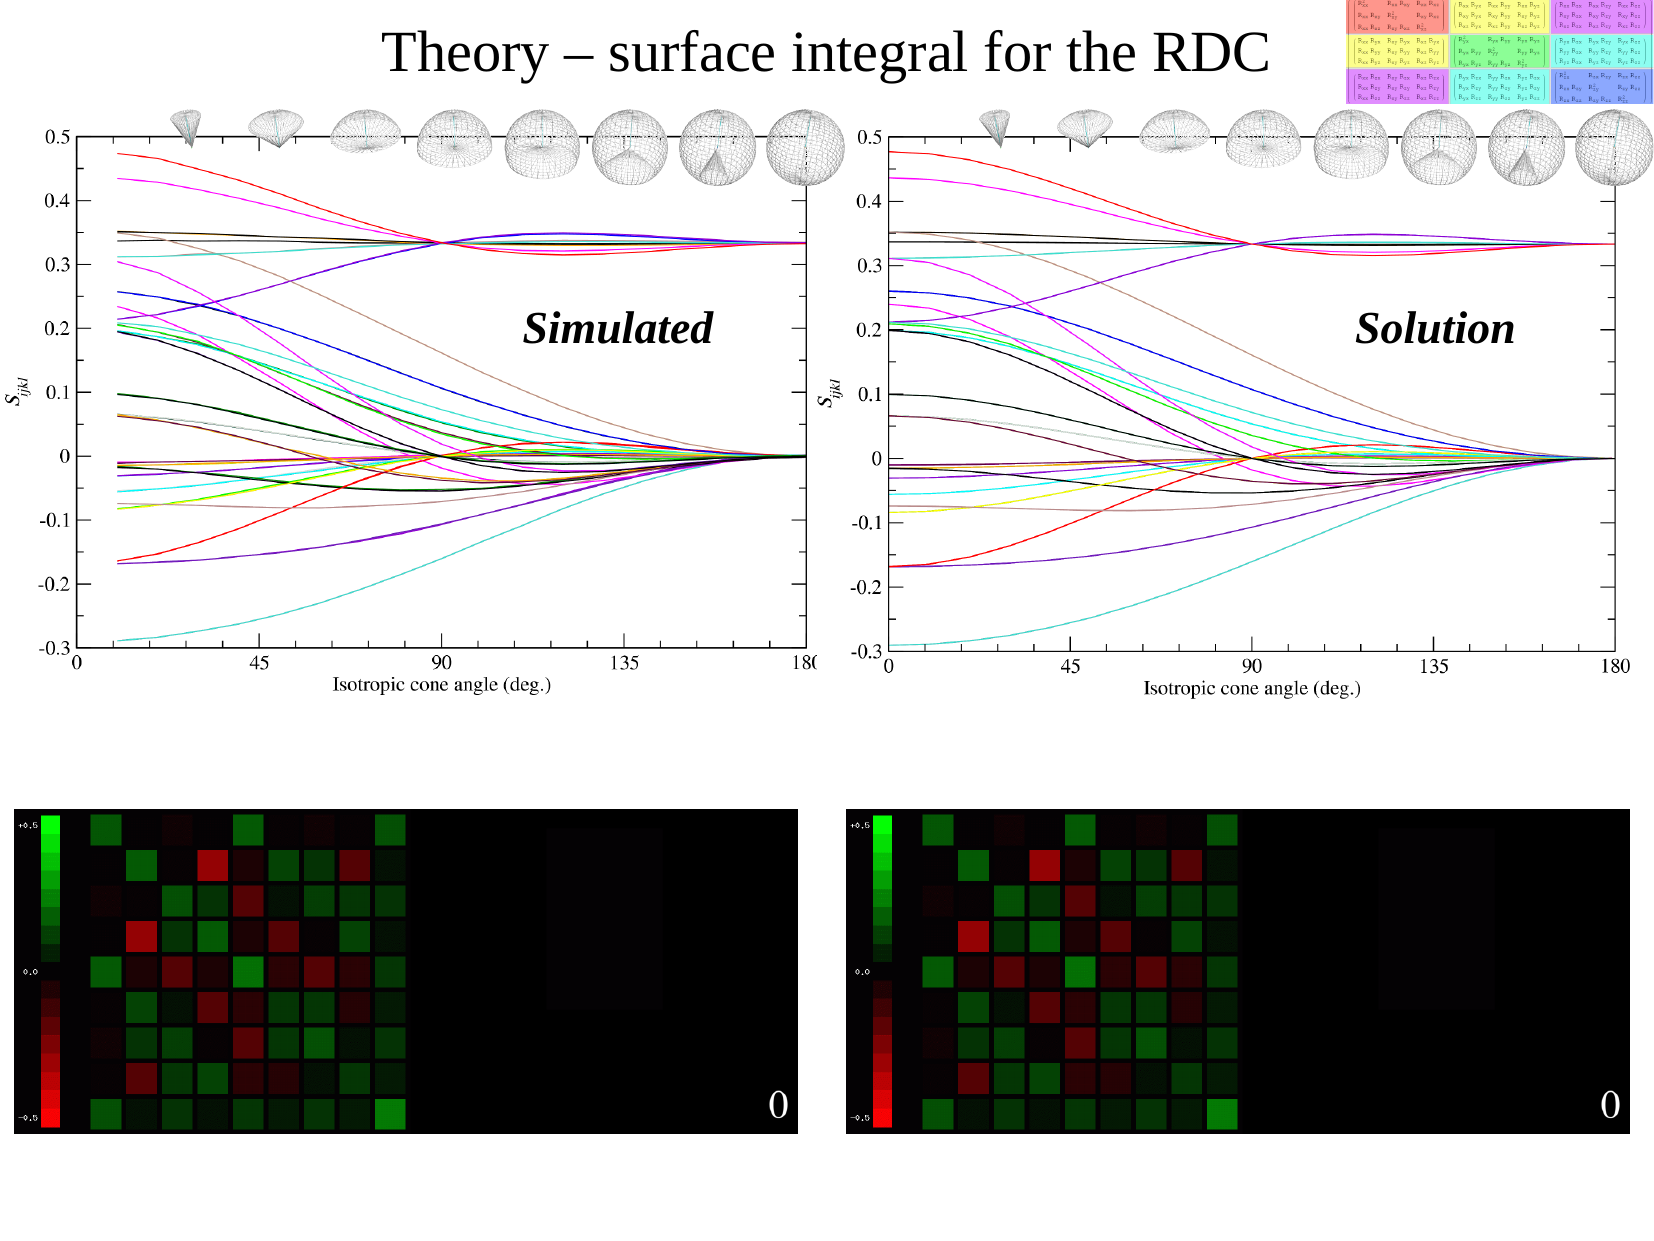

Theory – surface integral for the RDC
Simulated
Solution